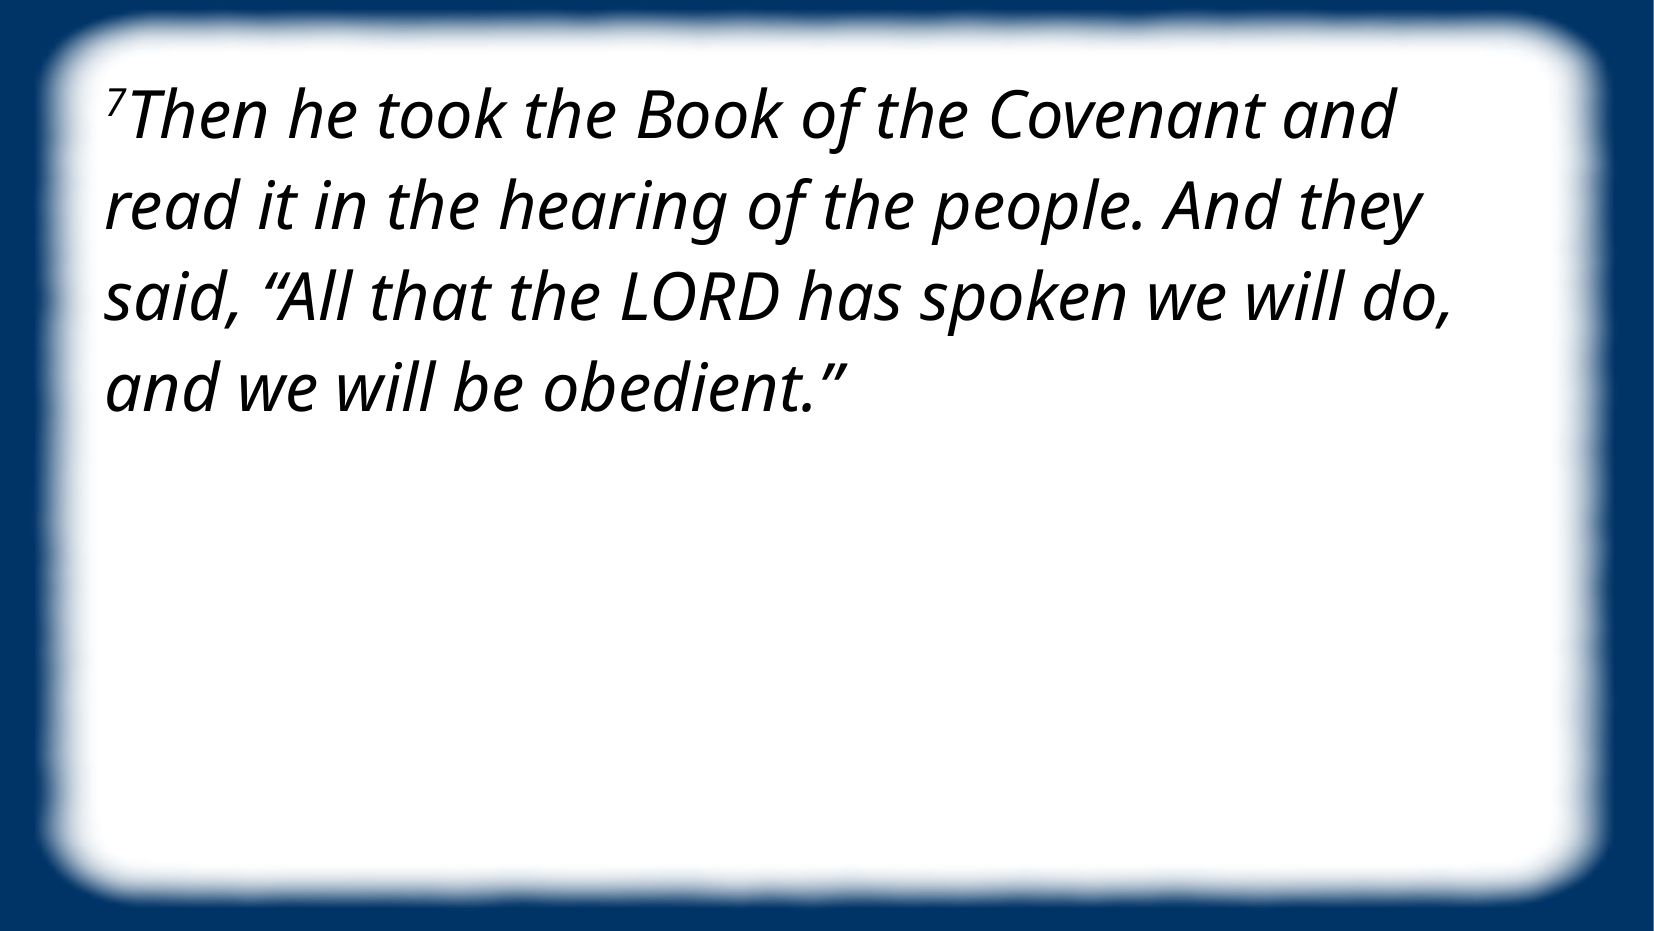

7Then he took the Book of the Covenant and read it in the hearing of the people. And they said, “All that the LORD has spoken we will do, and we will be obedient.”